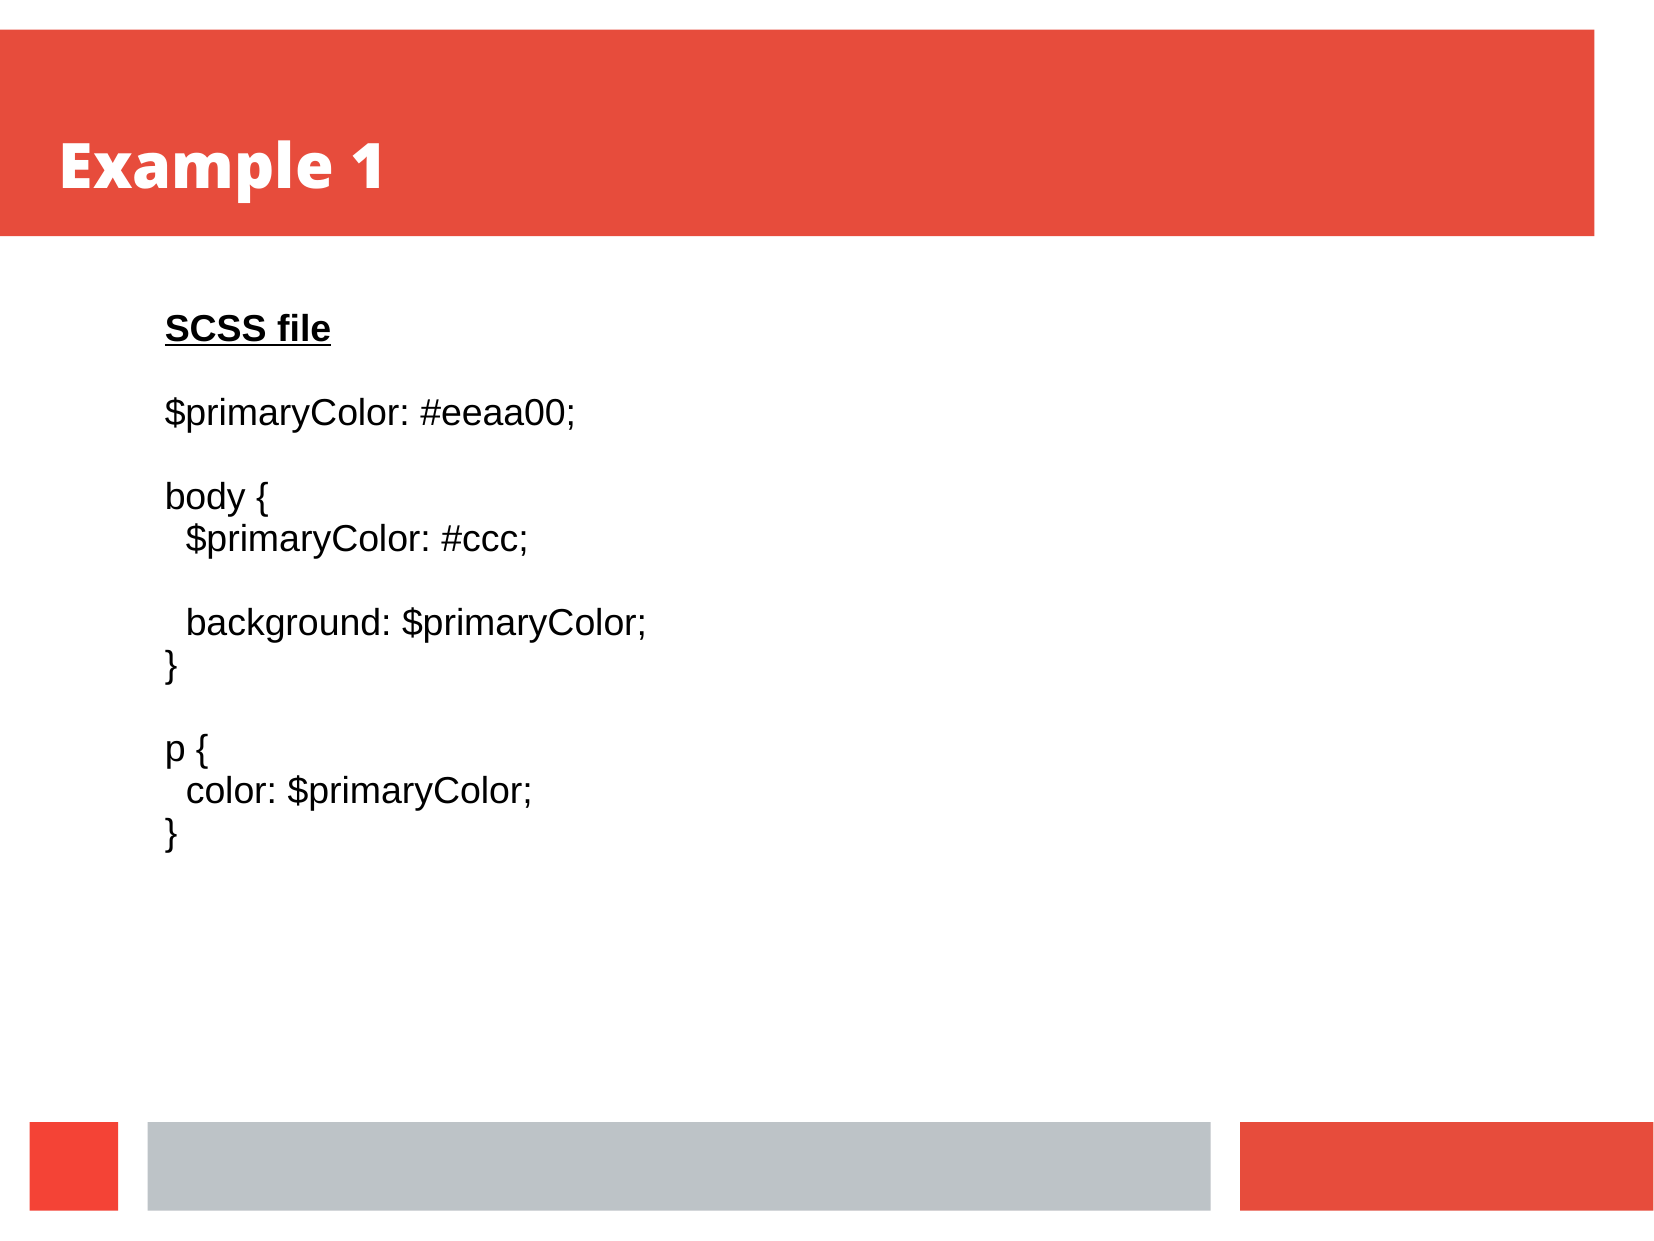

# Example 1
SCSS file
$primaryColor: #eeaa00;
body {
 $primaryColor: #ccc;
 background: $primaryColor;
}
p {
 color: $primaryColor;
}